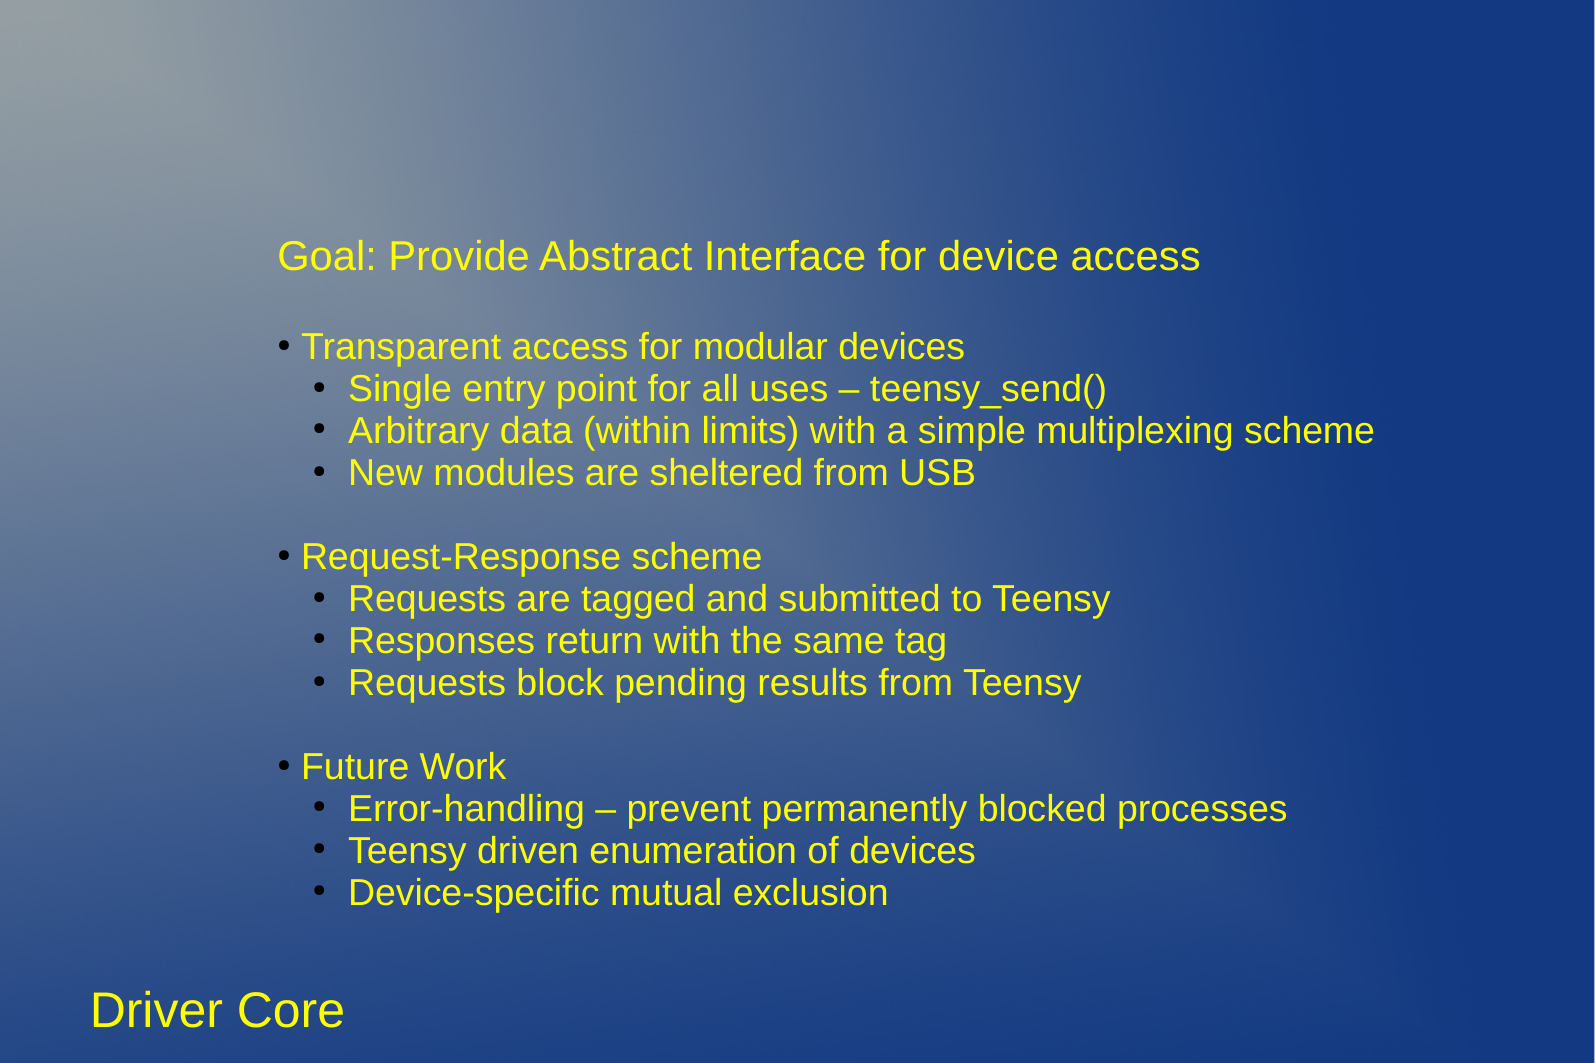

Goal: Provide Abstract Interface for device access
 Transparent access for modular devices
Single entry point for all uses – teensy_send()
Arbitrary data (within limits) with a simple multiplexing scheme
New modules are sheltered from USB
 Request-Response scheme
Requests are tagged and submitted to Teensy
Responses return with the same tag
Requests block pending results from Teensy
 Future Work
Error-handling – prevent permanently blocked processes
Teensy driven enumeration of devices
Device-specific mutual exclusion
Driver Core